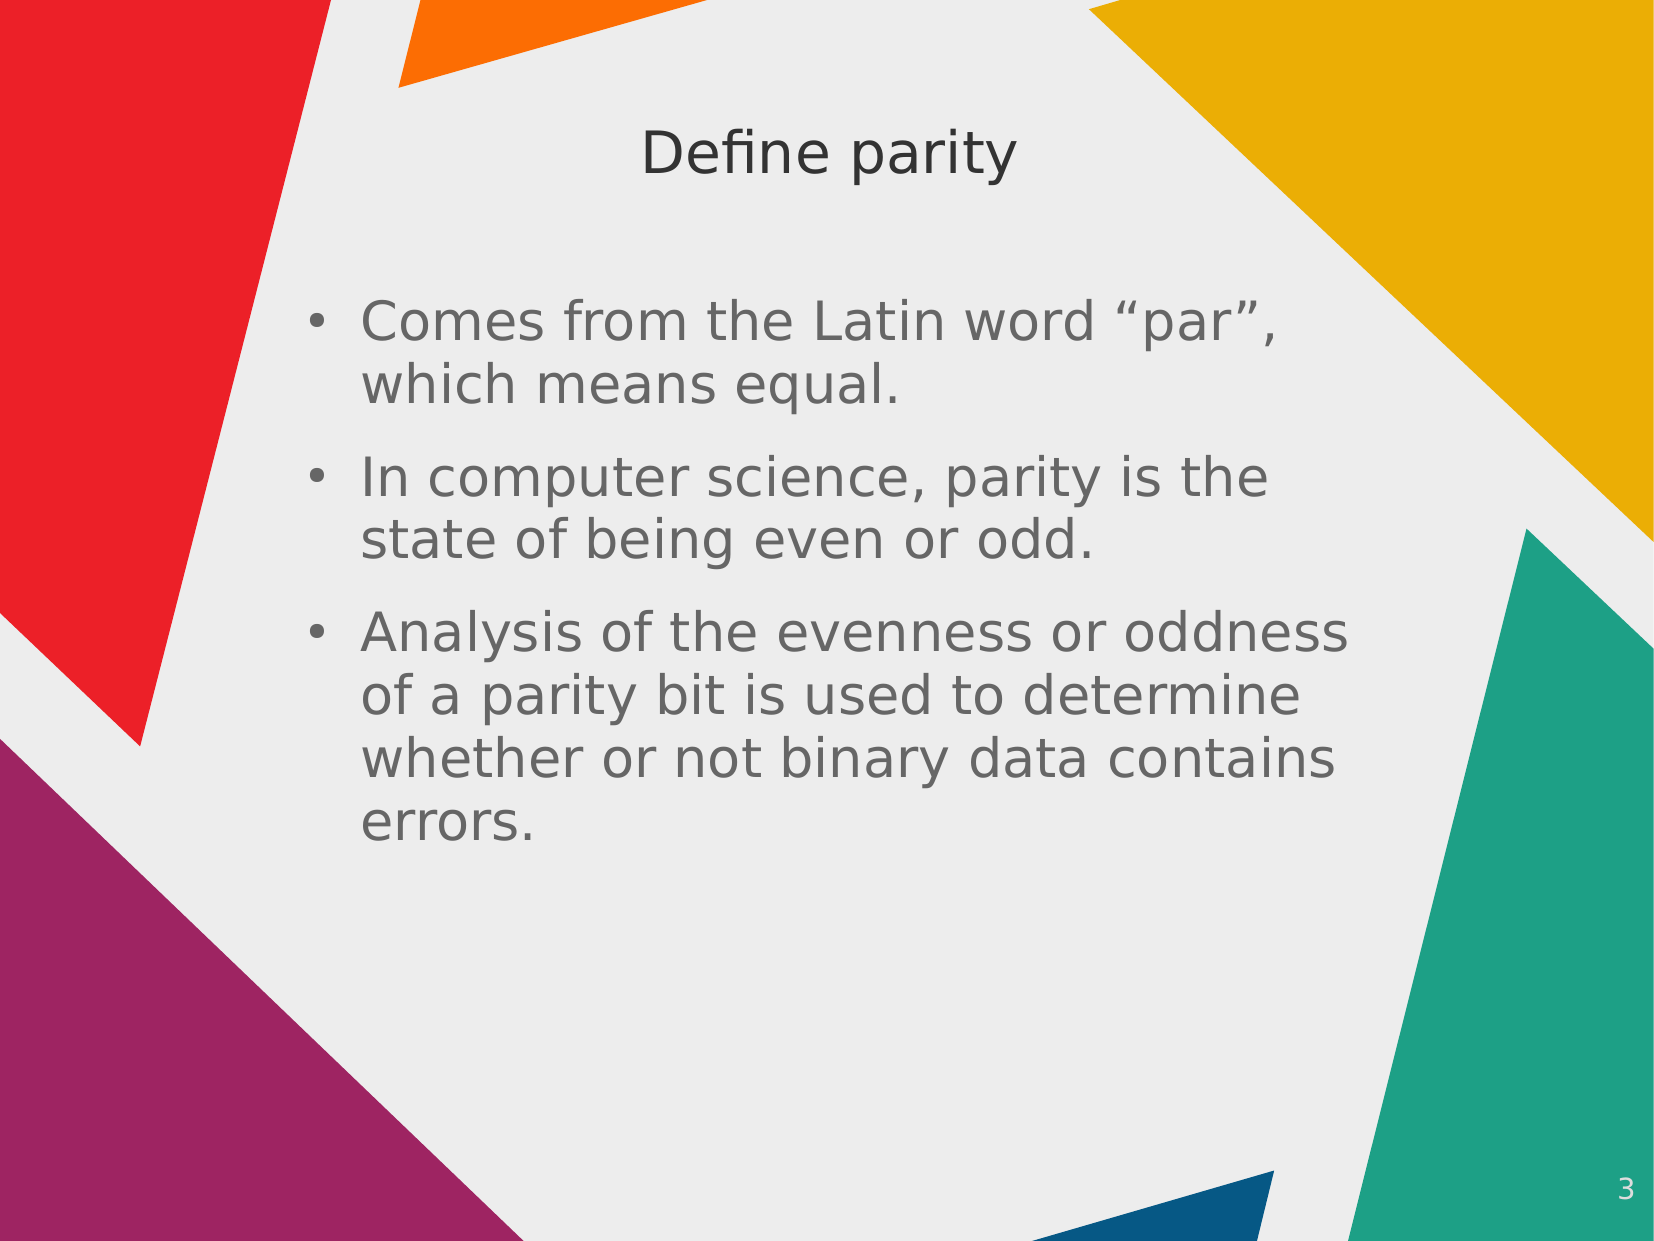

# Define parity
Comes from the Latin word “par”, which means equal.
In computer science, parity is the state of being even or odd.
Analysis of the evenness or oddness of a parity bit is used to determine whether or not binary data contains errors.
3